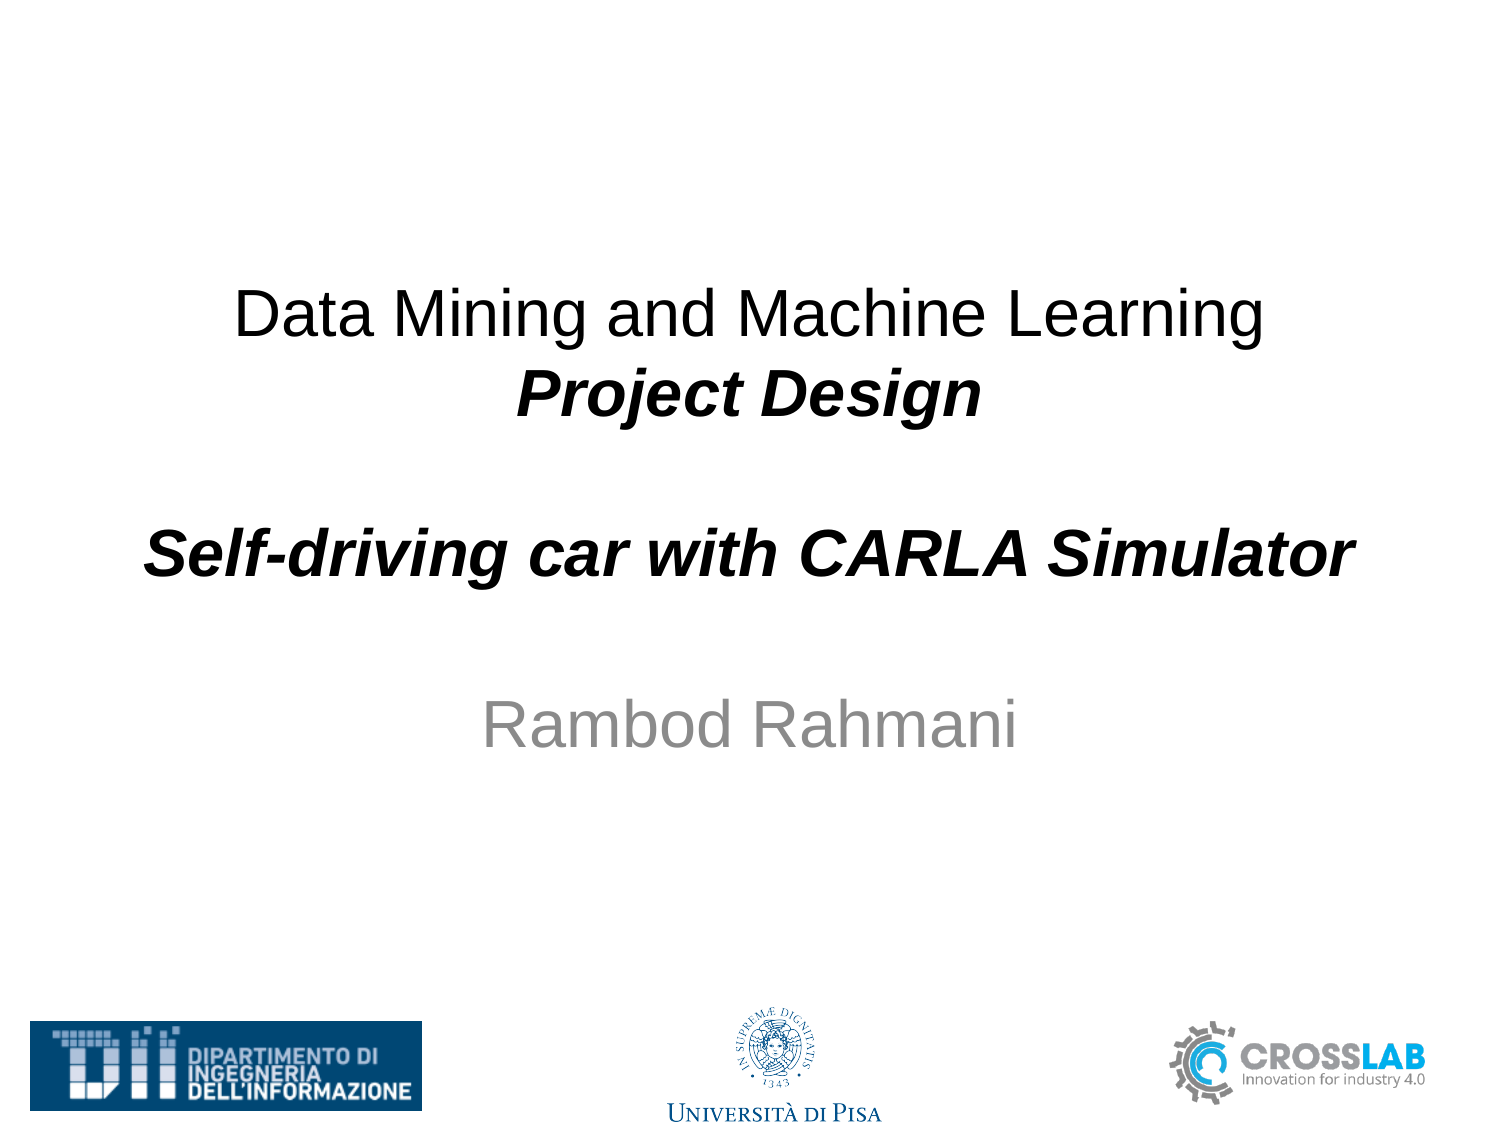

Data Mining and Machine Learning
Project Design
Self-driving car with CARLA Simulator
Rambod Rahmani